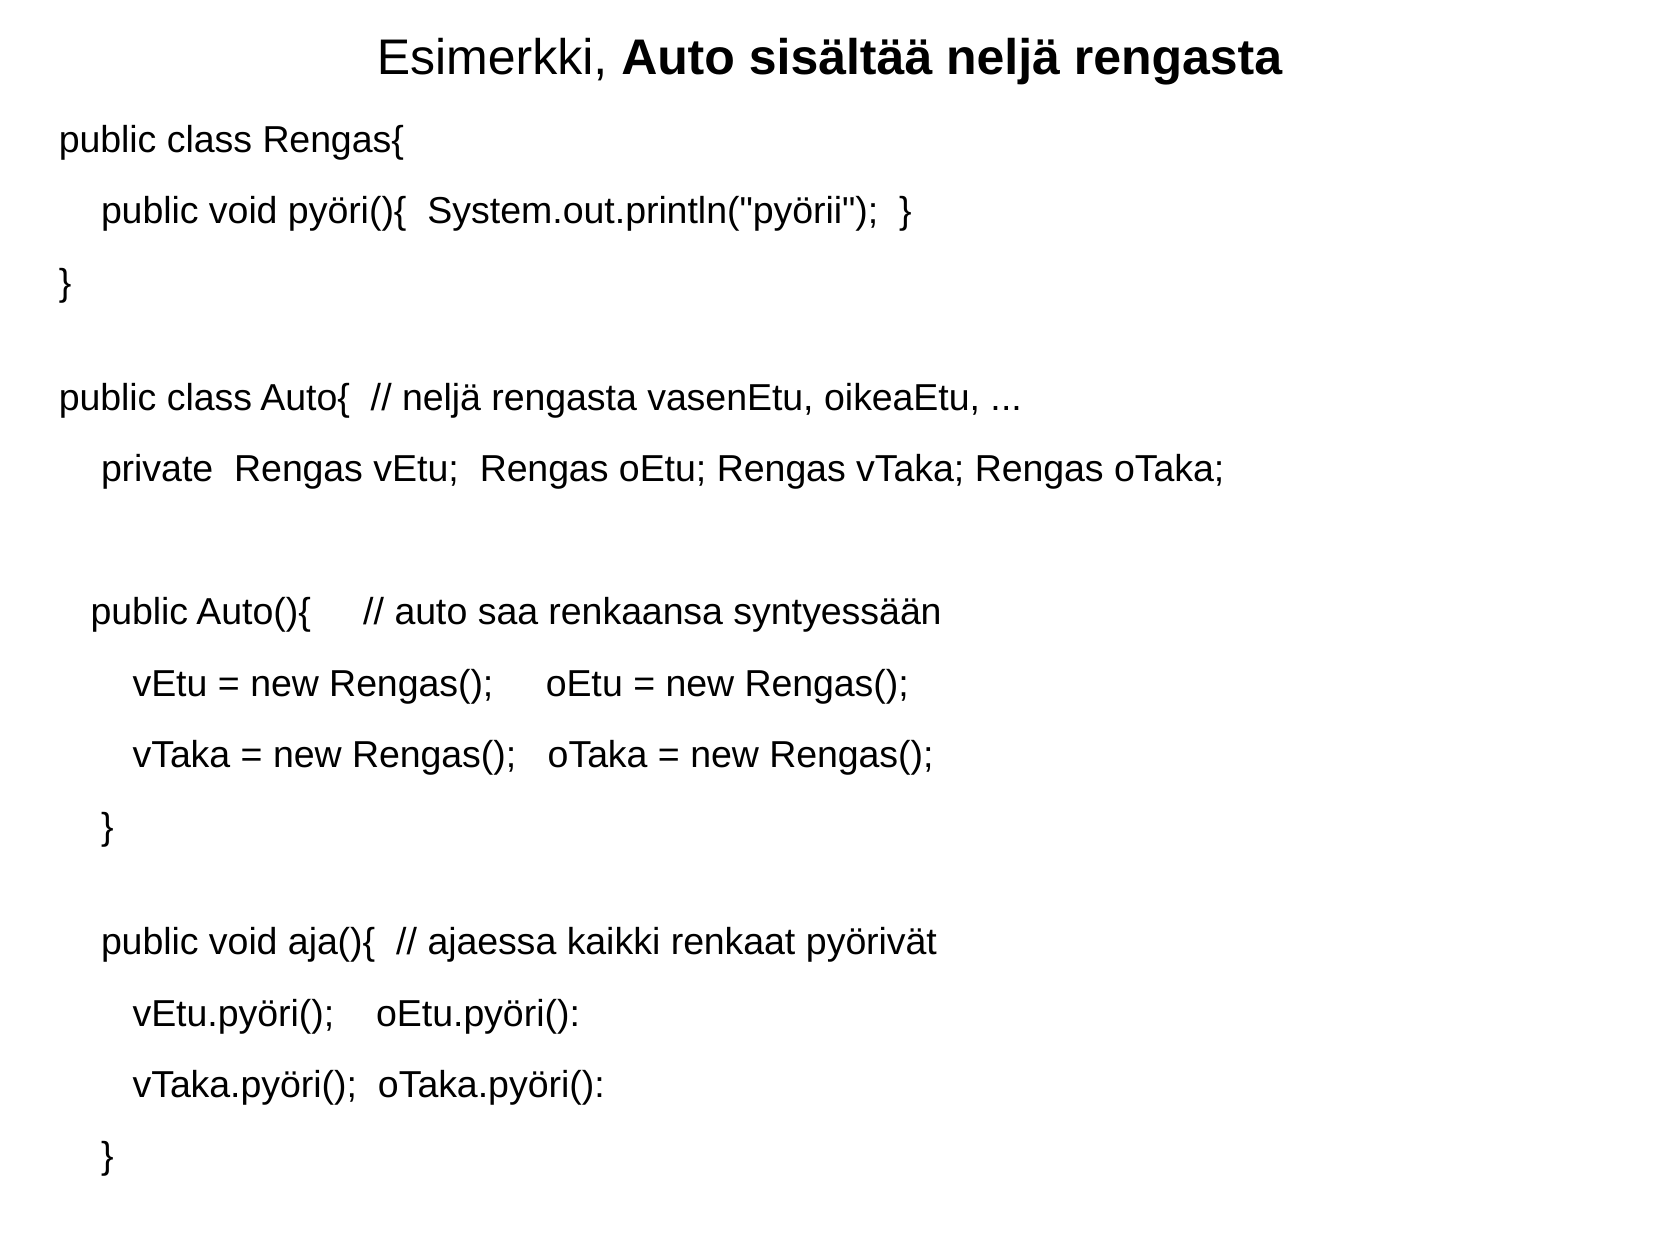

# Esimerkki, Auto sisältää neljä rengasta
public class Rengas{
 public void pyöri(){ System.out.println("pyörii"); }
}
public class Auto{ // neljä rengasta vasenEtu, oikeaEtu, ...
 private Rengas vEtu; Rengas oEtu; Rengas vTaka; Rengas oTaka;
 public Auto(){ // auto saa renkaansa syntyessään
 vEtu = new Rengas(); oEtu = new Rengas();
 vTaka = new Rengas(); oTaka = new Rengas();
 }
 public void aja(){ // ajaessa kaikki renkaat pyörivät
 vEtu.pyöri(); oEtu.pyöri():
 vTaka.pyöri(); oTaka.pyöri():
 }